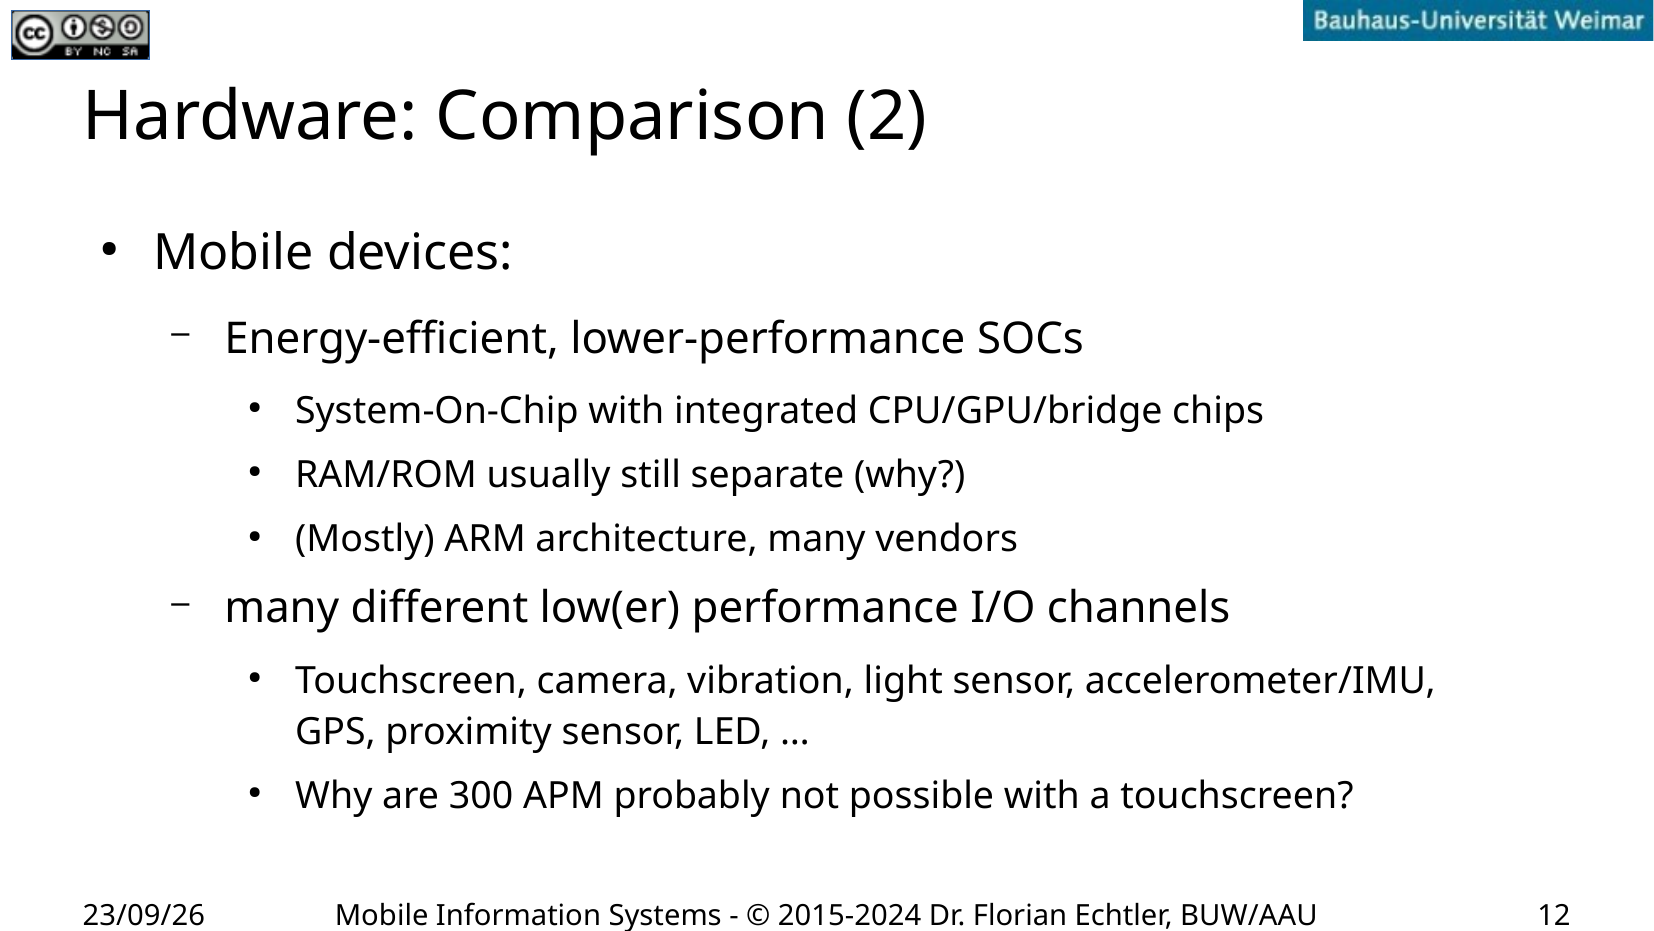

# Hardware: Comparison (2)
Mobile devices:
Energy-efficient, lower-performance SOCs
System-On-Chip with integrated CPU/GPU/bridge chips
RAM/ROM usually still separate (why?)
(Mostly) ARM architecture, many vendors
many different low(er) performance I/O channels
Touchscreen, camera, vibration, light sensor, accelerometer/IMU, GPS, proximity sensor, LED, …
Why are 300 APM probably not possible with a touchscreen?
Mobile Information Systems - © 2015-2024 Dr. Florian Echtler, BUW/AAU
12